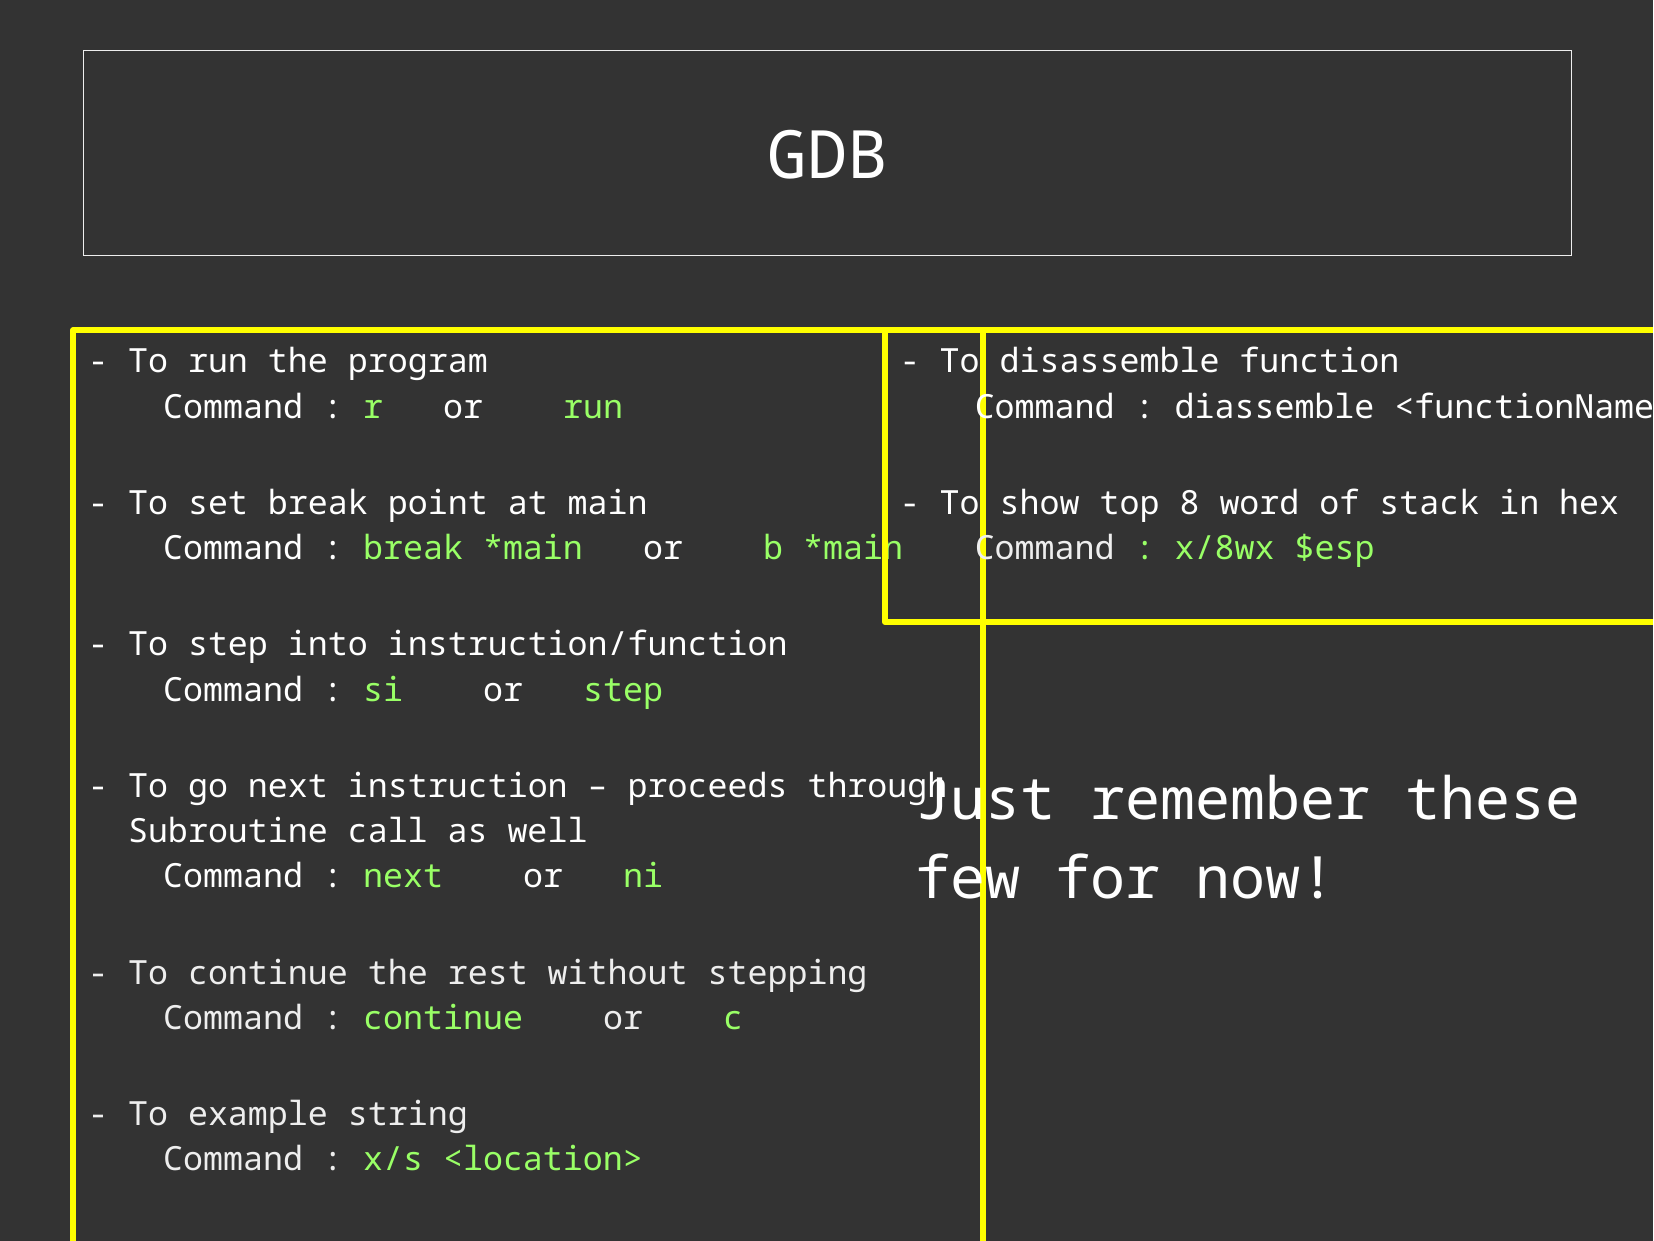

GDB
- To run the program
	Command : r or run
- To set break point at main
	Command : break *main or b *main
- To step into instruction/function
	Command : si or step
- To go next instruction – proceeds through
 Subroutine call as well
	Command : next or ni
- To continue the rest without stepping
	Command : continue or c
- To example string
	Command : x/s <location>
-To print registers
	Command : info registers [registername]
- To disassemble function
	Command : diassemble <functionName>
- To show top 8 word of stack in hex
	Command : x/8wx $esp
Just remember these
few for now!